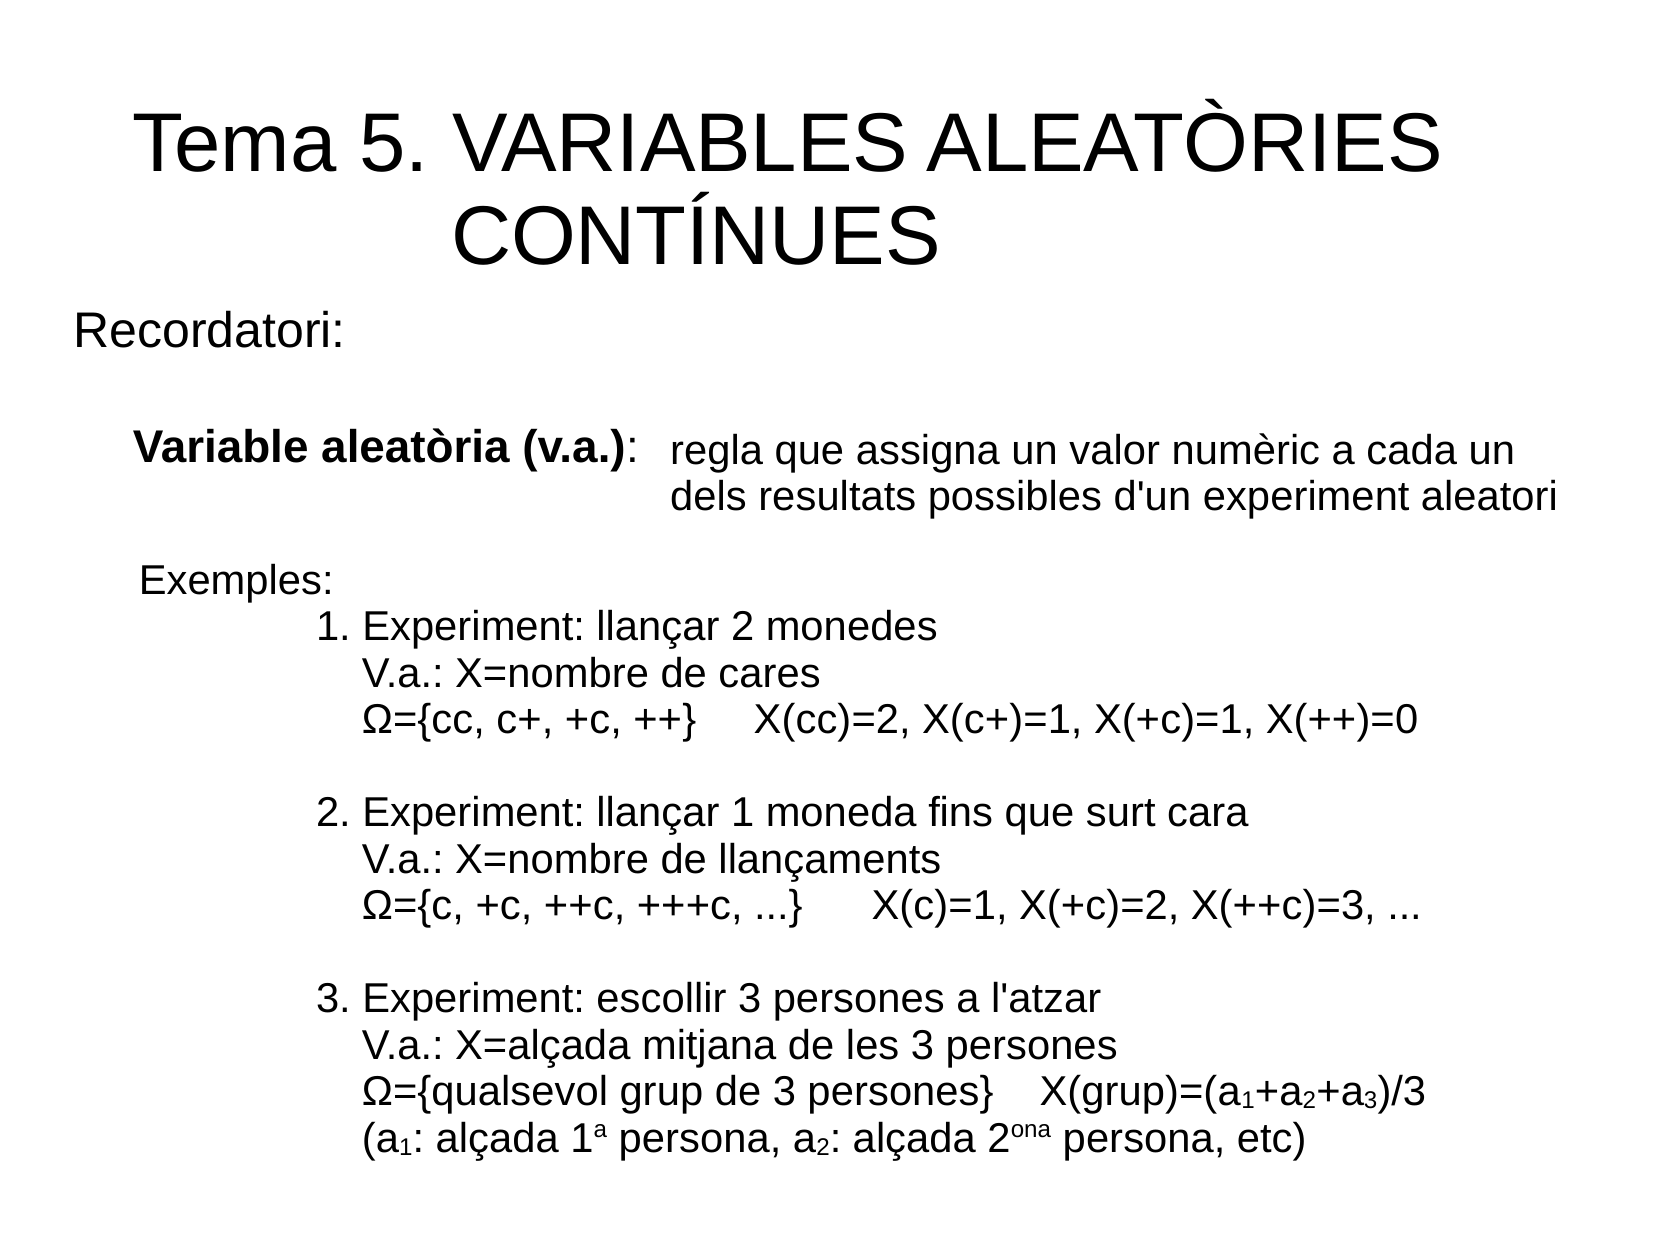

Tema 5. VARIABLES ALEATÒRIES 				 CONTÍNUES
Recordatori:
Variable aleatòria (v.a.):
regla que assigna un valor numèric a cada un dels resultats possibles d'un experiment aleatori
Exemples:
1. Experiment: llançar 2 monedes
 V.a.: X=nombre de cares
 Ω={cc, c+, +c, ++} X(cc)=2, X(c+)=1, X(+c)=1, X(++)=0
2. Experiment: llançar 1 moneda fins que surt cara
 V.a.: X=nombre de llançaments
 Ω={c, +c, ++c, +++c, ...} X(c)=1, X(+c)=2, X(++c)=3, ...
3. Experiment: escollir 3 persones a l'atzar
 V.a.: X=alçada mitjana de les 3 persones
 Ω={qualsevol grup de 3 persones} X(grup)=(a1+a2+a3)/3
 (a1: alçada 1a persona, a2: alçada 2ona persona, etc)